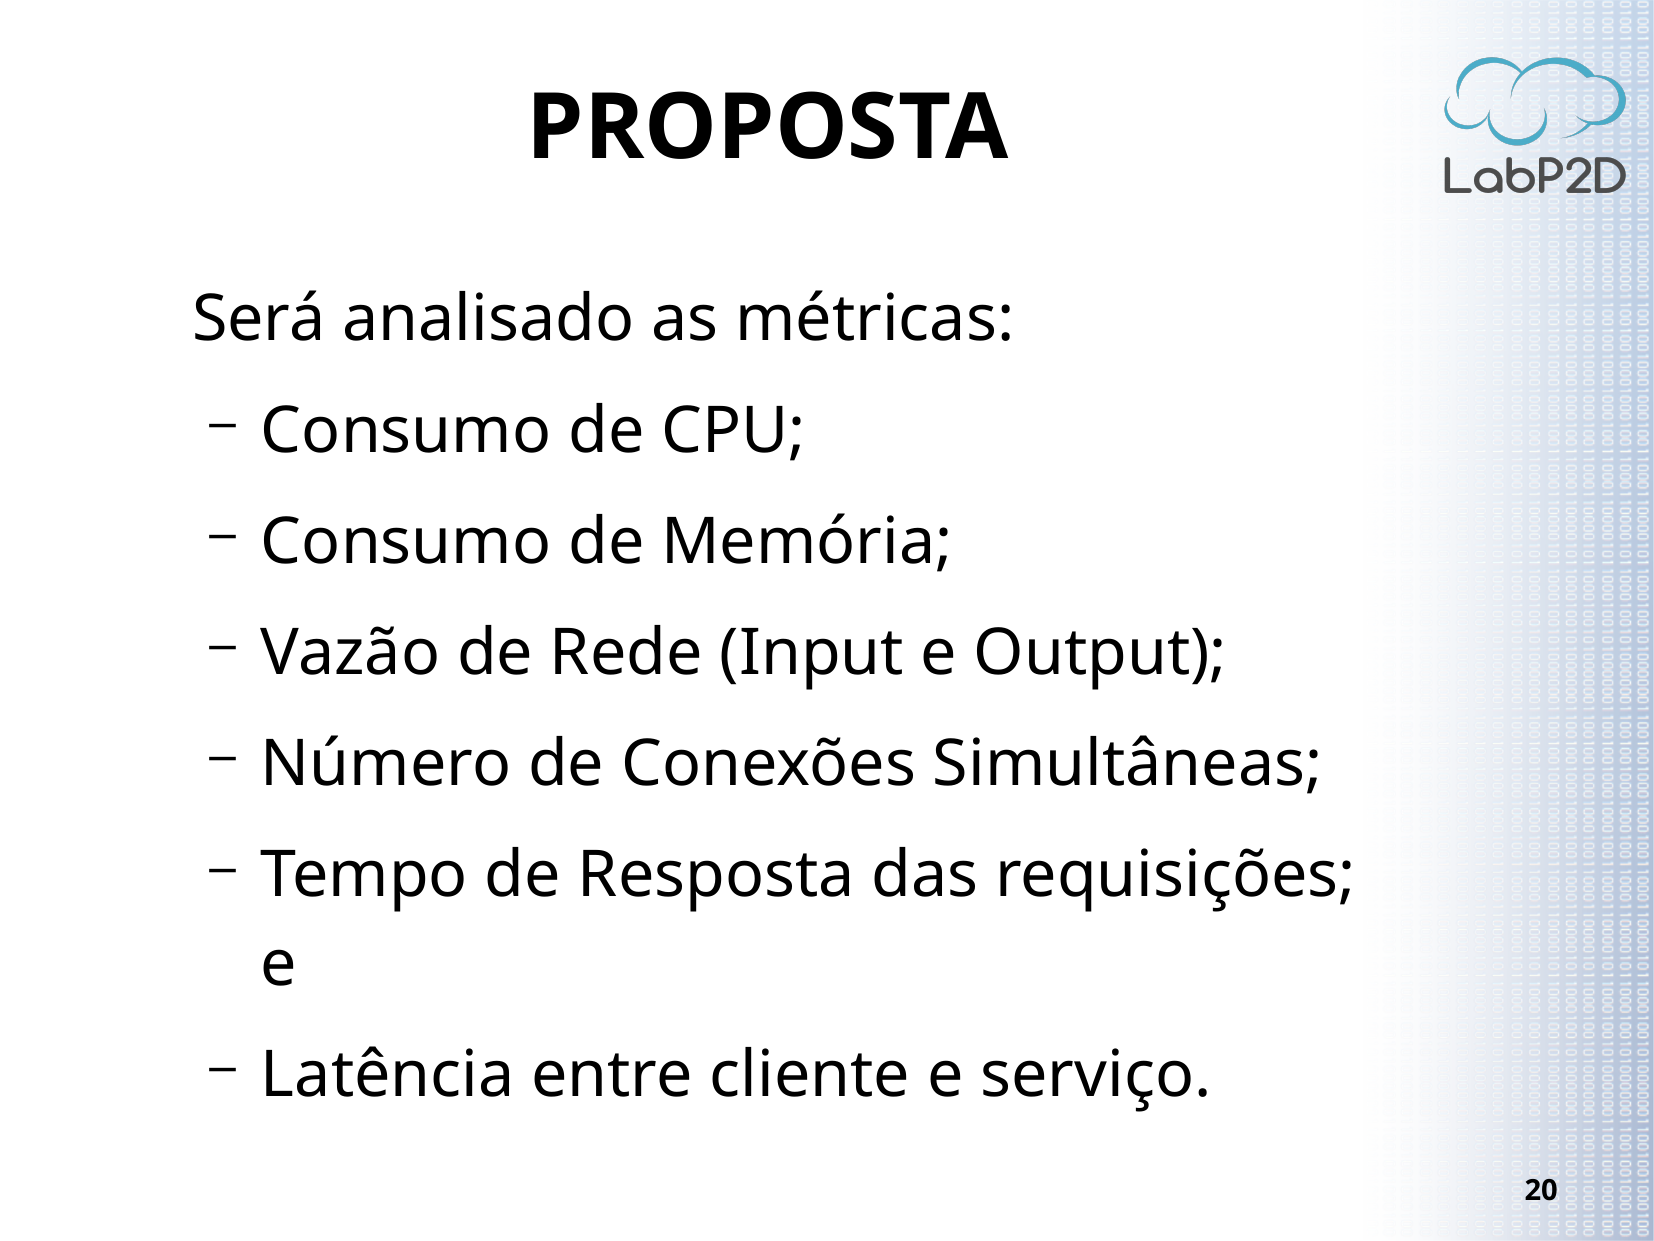

# PROPOSTA
Será analisado as métricas:
Consumo de CPU;
Consumo de Memória;
Vazão de Rede (Input e Output);
Número de Conexões Simultâneas;
Tempo de Resposta das requisições; e
Latência entre cliente e serviço.
20